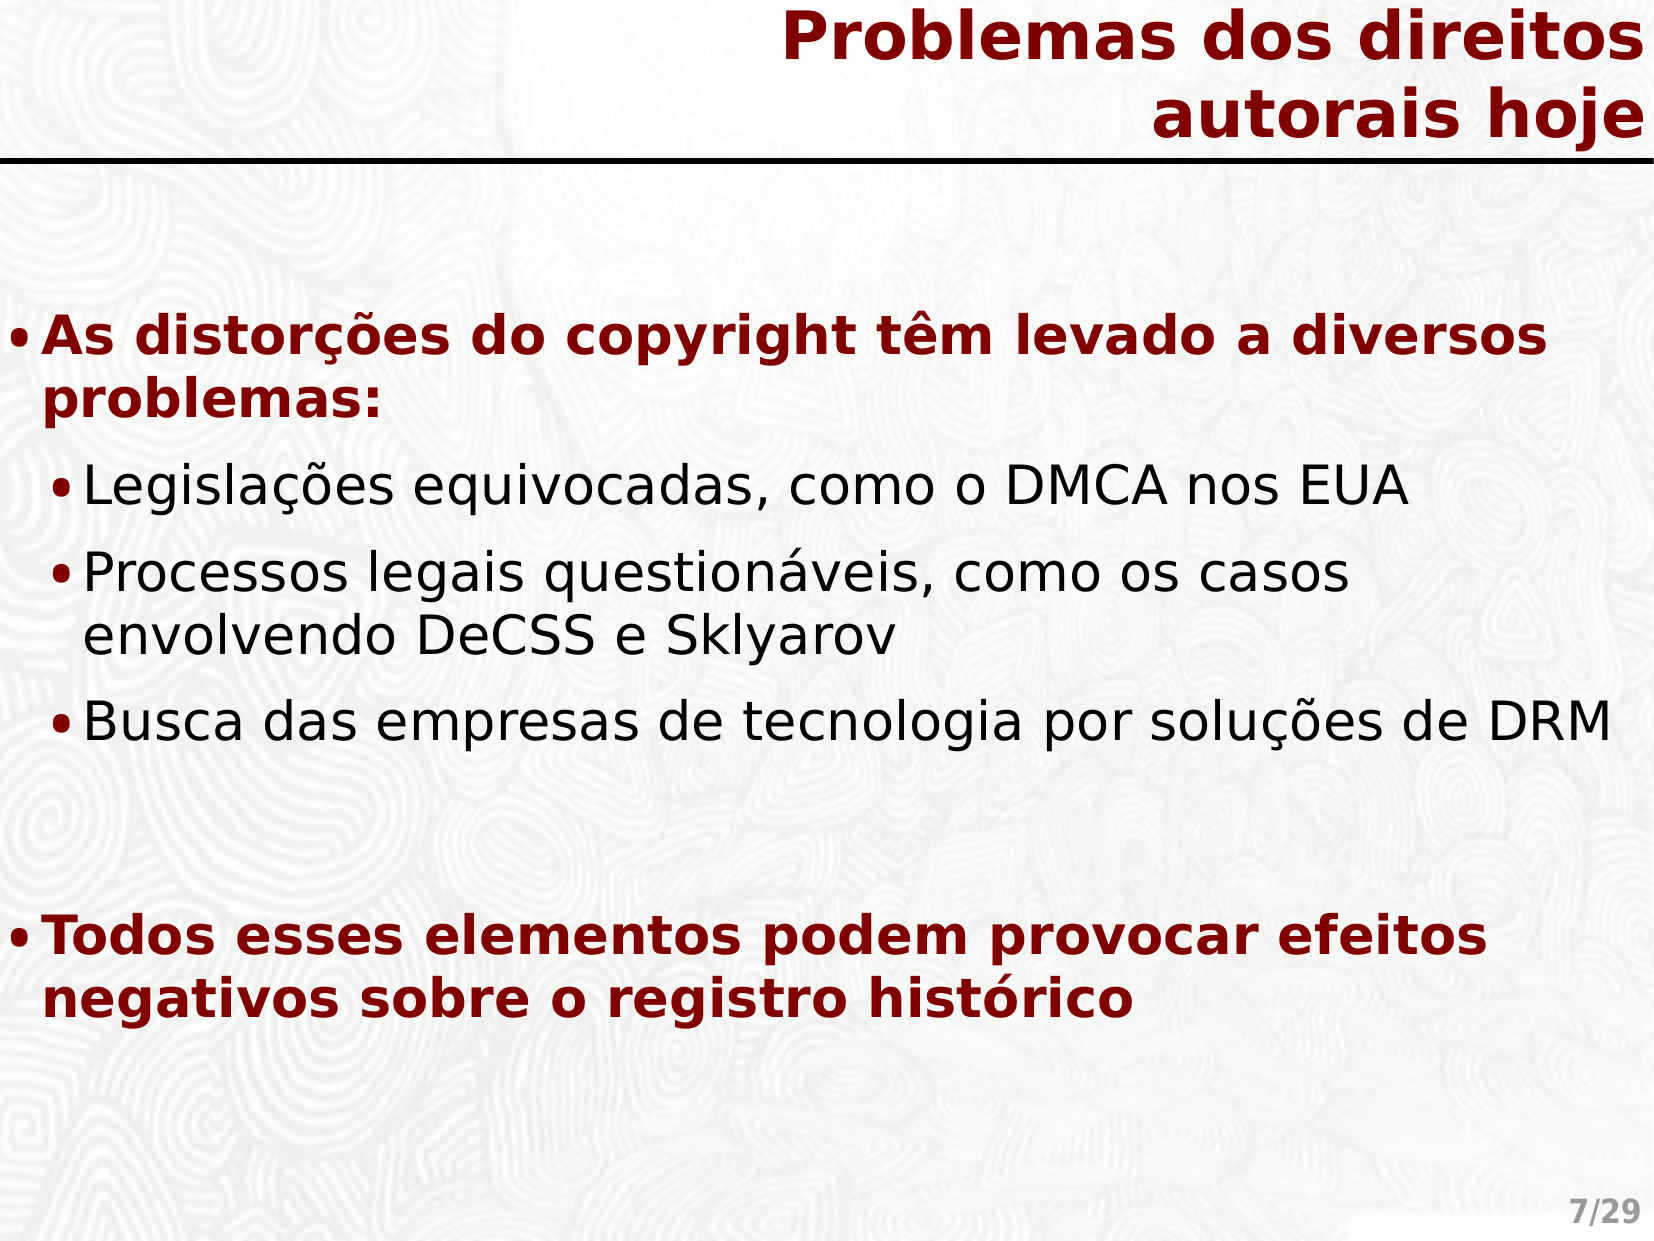

# Problemas dos direitos autorais hoje
As distorções do copyright têm levado a diversos problemas:
Legislações equivocadas, como o DMCA nos EUA
Processos legais questionáveis, como os casos envolvendo DeCSS e Sklyarov
Busca das empresas de tecnologia por soluções de DRM
Todos esses elementos podem provocar efeitos negativos sobre o registro histórico
7